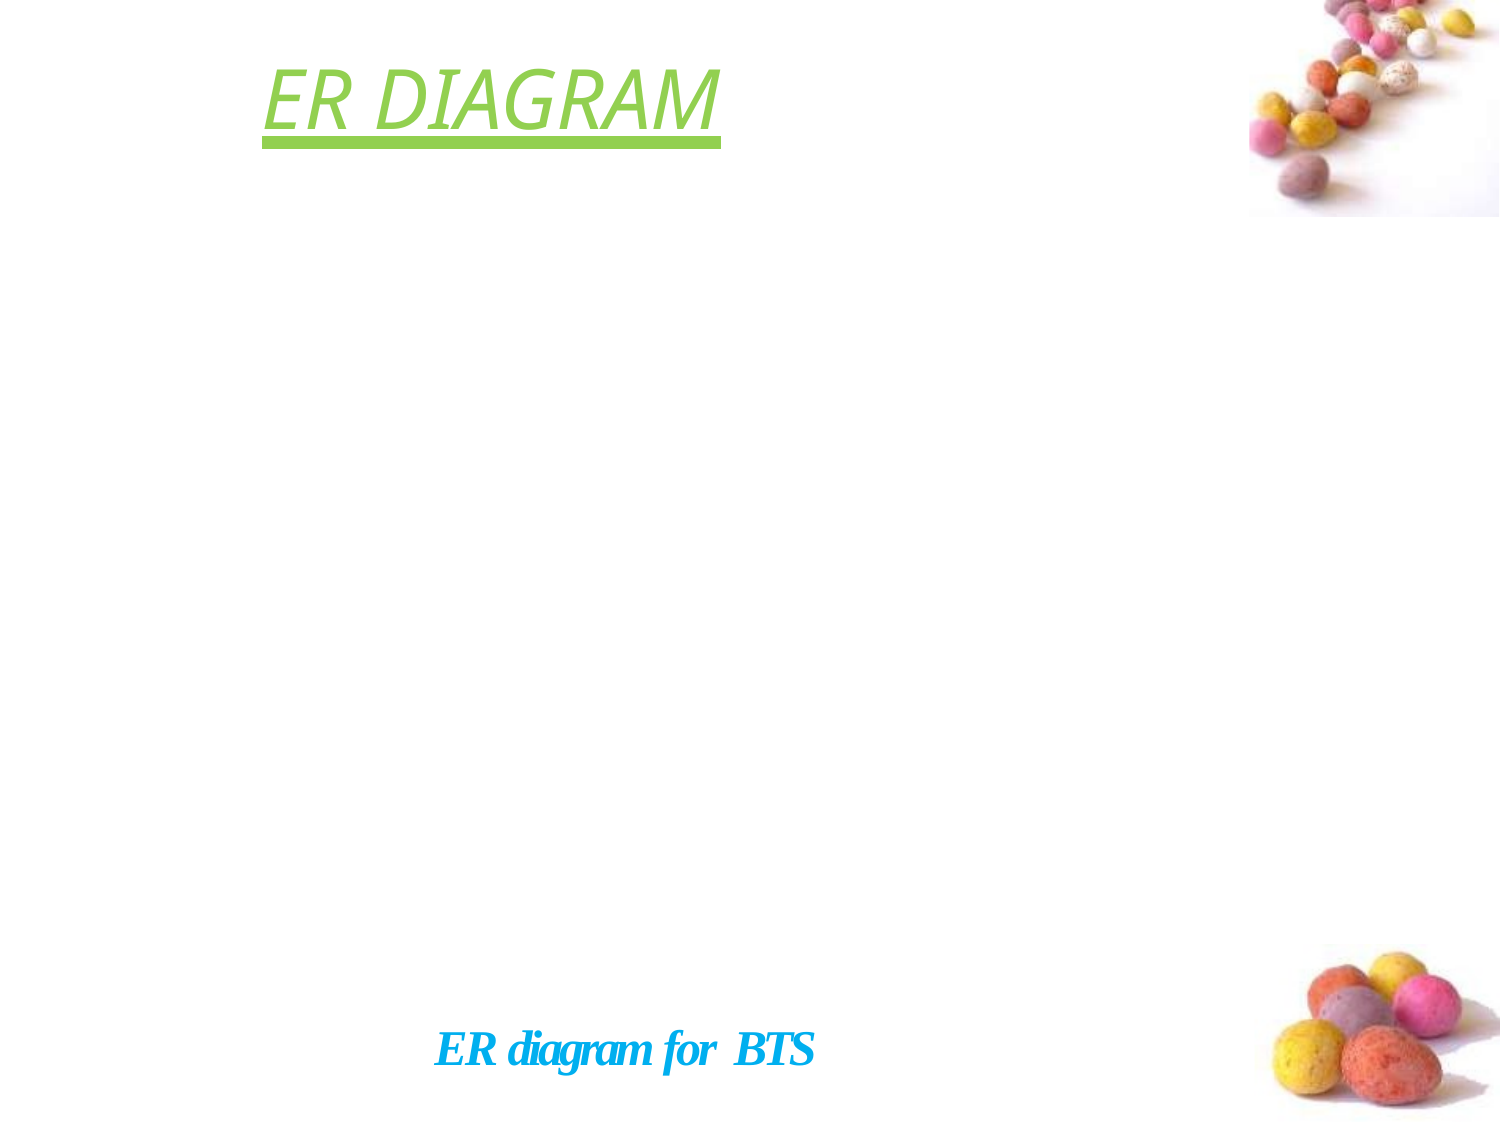

# ER DIAGRAM
ER diagram for BTS